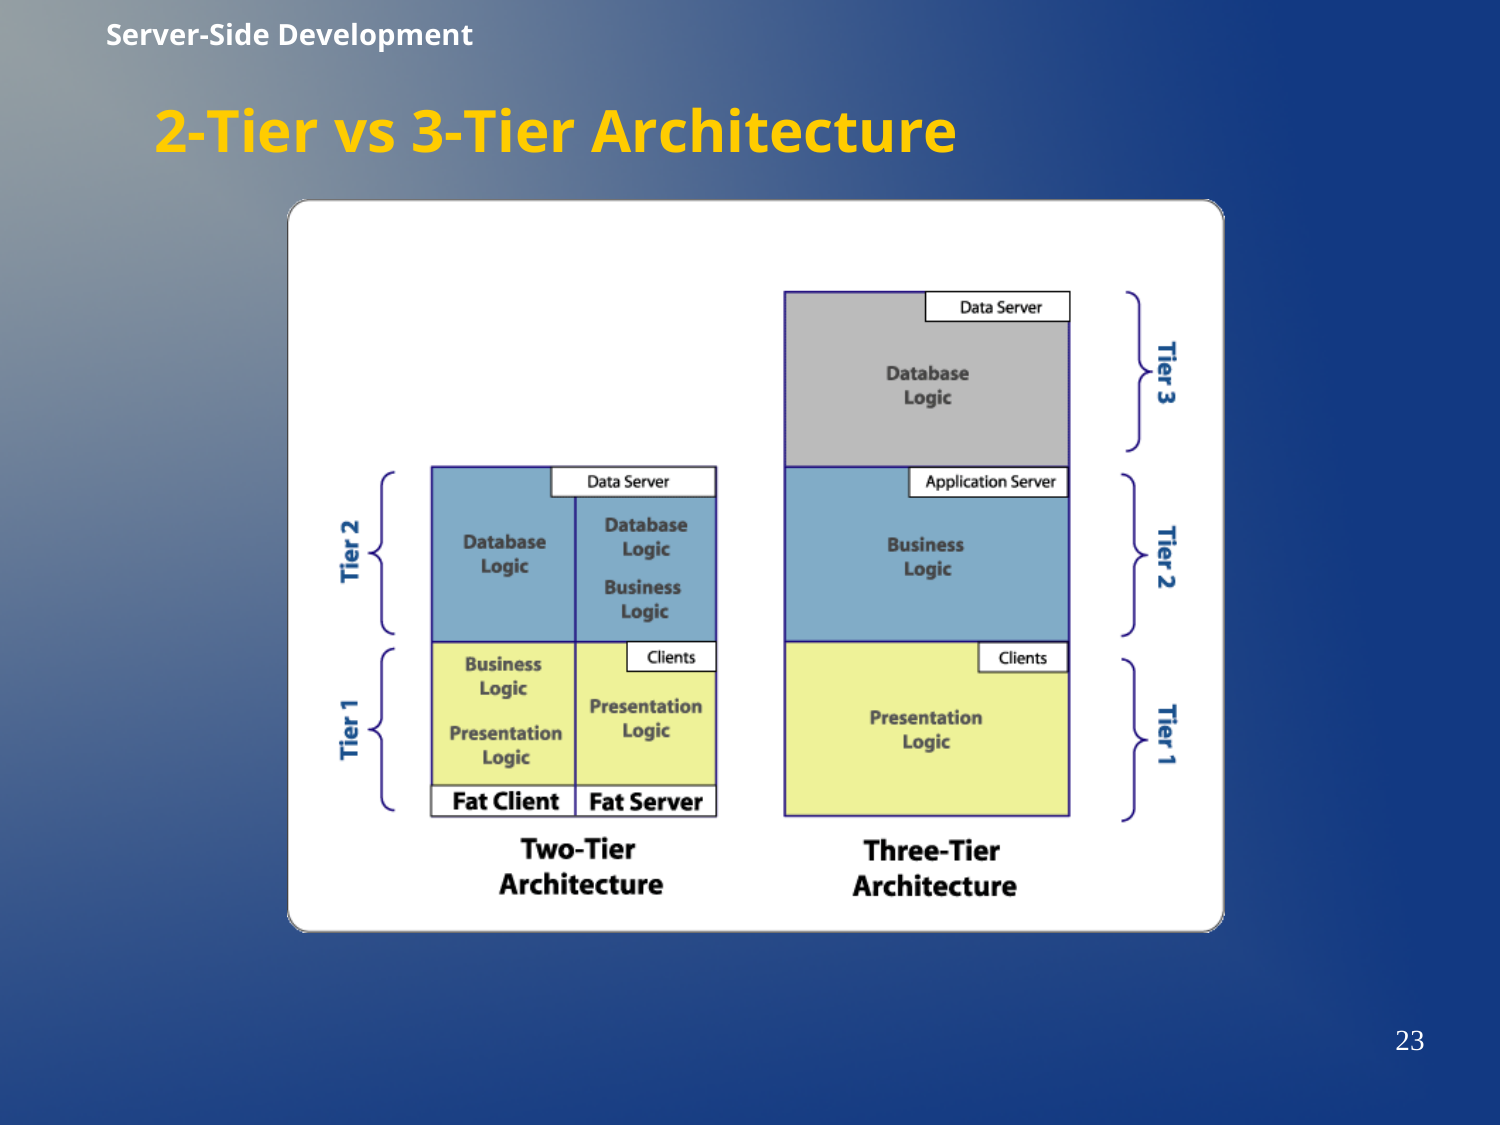

Server-Side Development
2-Tier vs 3-Tier Architecture
23